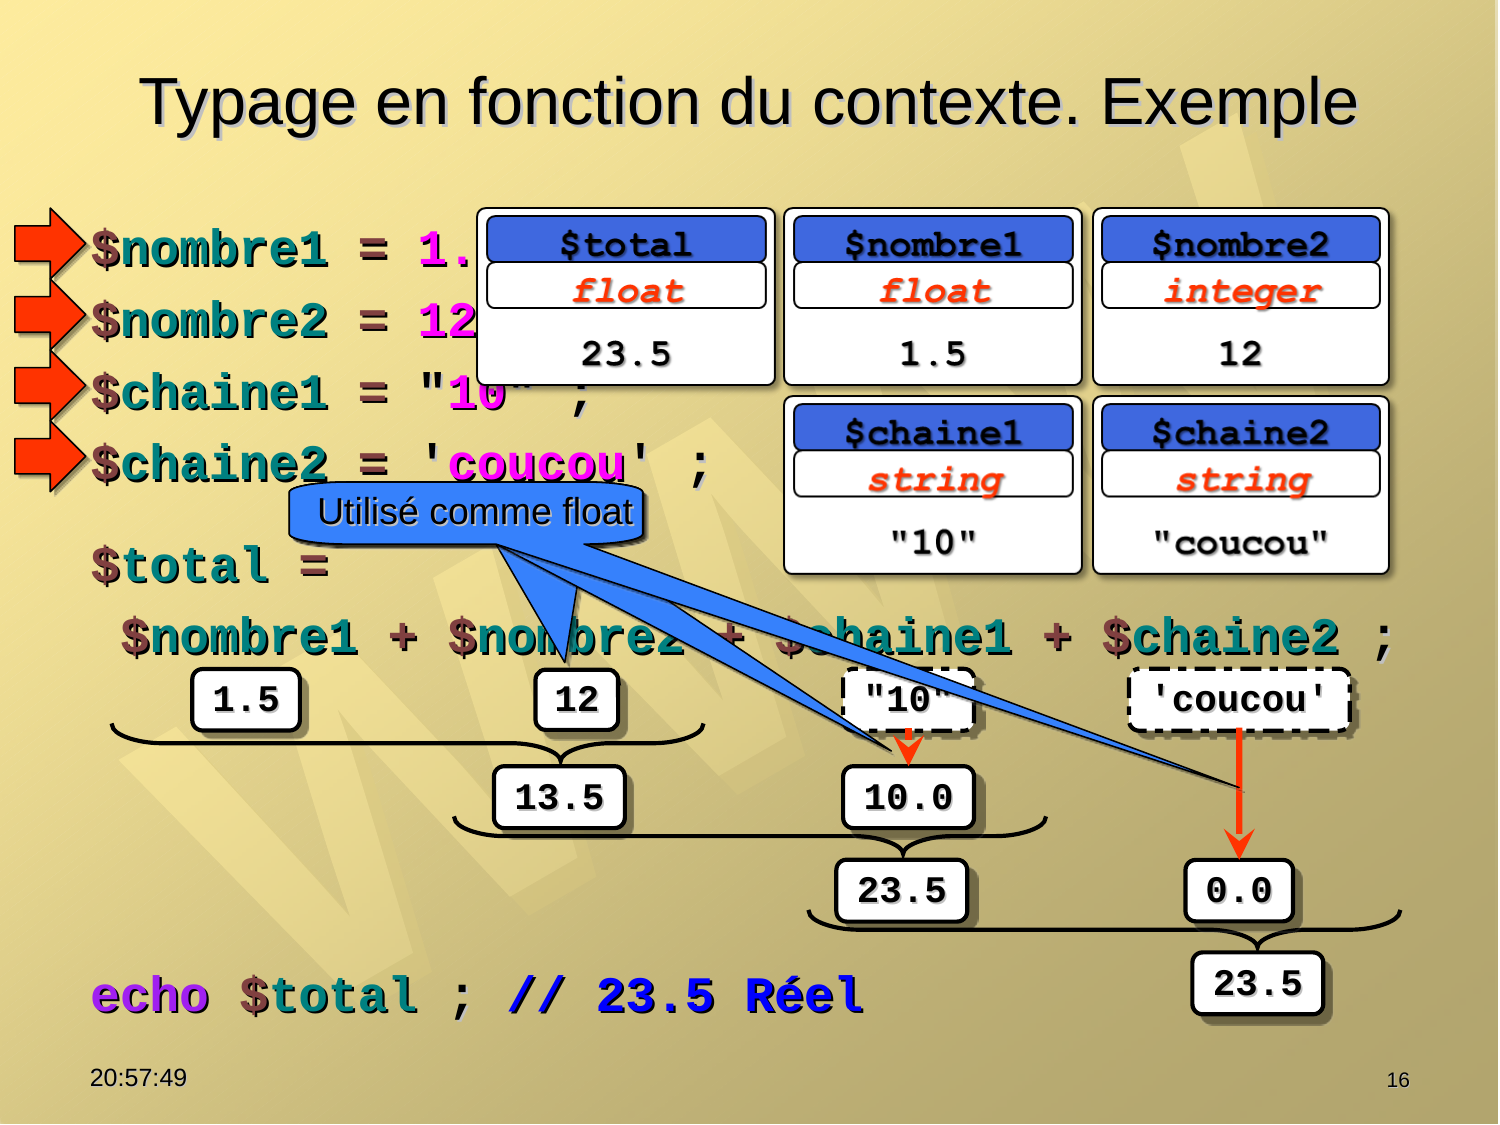

# Typage en fonction du contexte. Exemple
$nombre1 = 1.5 ;
$nombre2 = 12 ;
$chaine1 = "10" ;
$chaine2 = 'coucou' ;
$total =
 $nombre1 + $nombre2 + $chaine1 + $chaine2 ;
echo $total ; // 23.5 Réel
Utilisé comme float
Utilisé comme float
Utilisé comme float
"10"
'coucou'
1.5
12
13.5
10.0
23.5
0.0
23.5
21:08:09